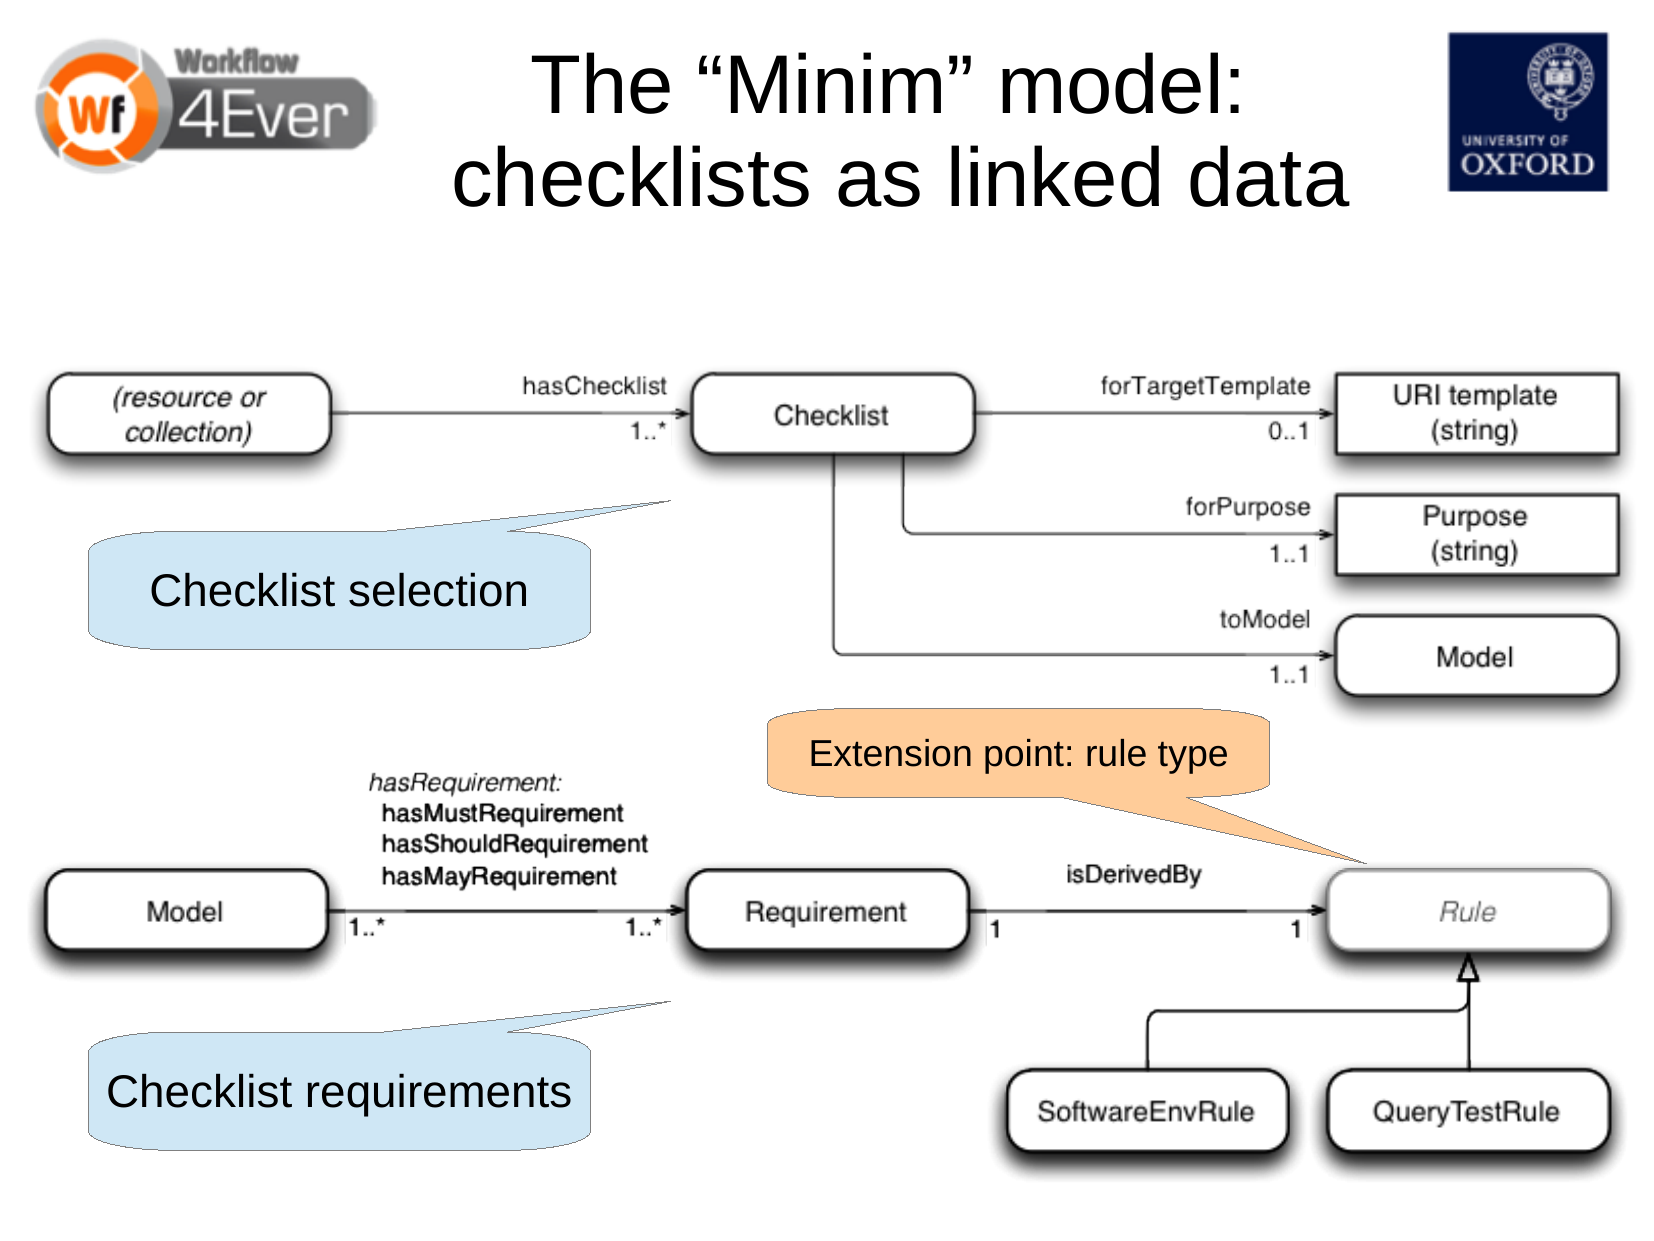

# The “Minim” model: checklists as linked data
Checklist selection
Extension point: rule type
Checklist requirements